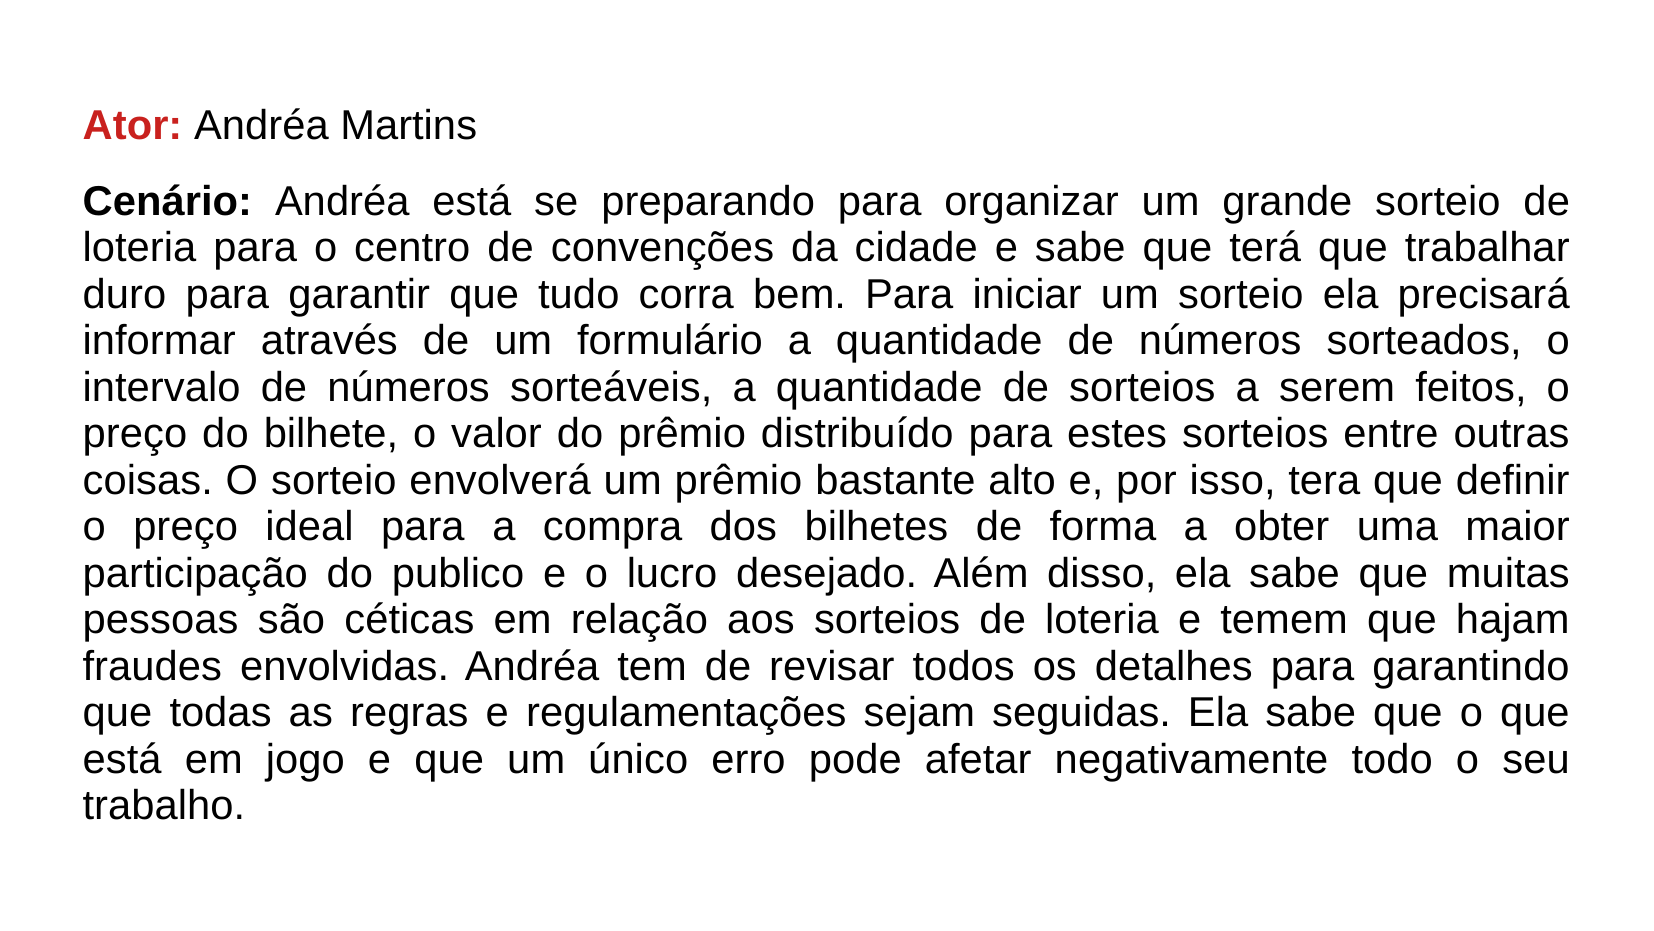

# Ator: Andréa Martins
Cenário: Andréa está se preparando para organizar um grande sorteio de loteria para o centro de convenções da cidade e sabe que terá que trabalhar duro para garantir que tudo corra bem. Para iniciar um sorteio ela precisará informar através de um formulário a quantidade de números sorteados, o intervalo de números sorteáveis, a quantidade de sorteios a serem feitos, o preço do bilhete, o valor do prêmio distribuído para estes sorteios entre outras coisas. O sorteio envolverá um prêmio bastante alto e, por isso, tera que definir o preço ideal para a compra dos bilhetes de forma a obter uma maior participação do publico e o lucro desejado. Além disso, ela sabe que muitas pessoas são céticas em relação aos sorteios de loteria e temem que hajam fraudes envolvidas. Andréa tem de revisar todos os detalhes para garantindo que todas as regras e regulamentações sejam seguidas. Ela sabe que o que está em jogo e que um único erro pode afetar negativamente todo o seu trabalho.